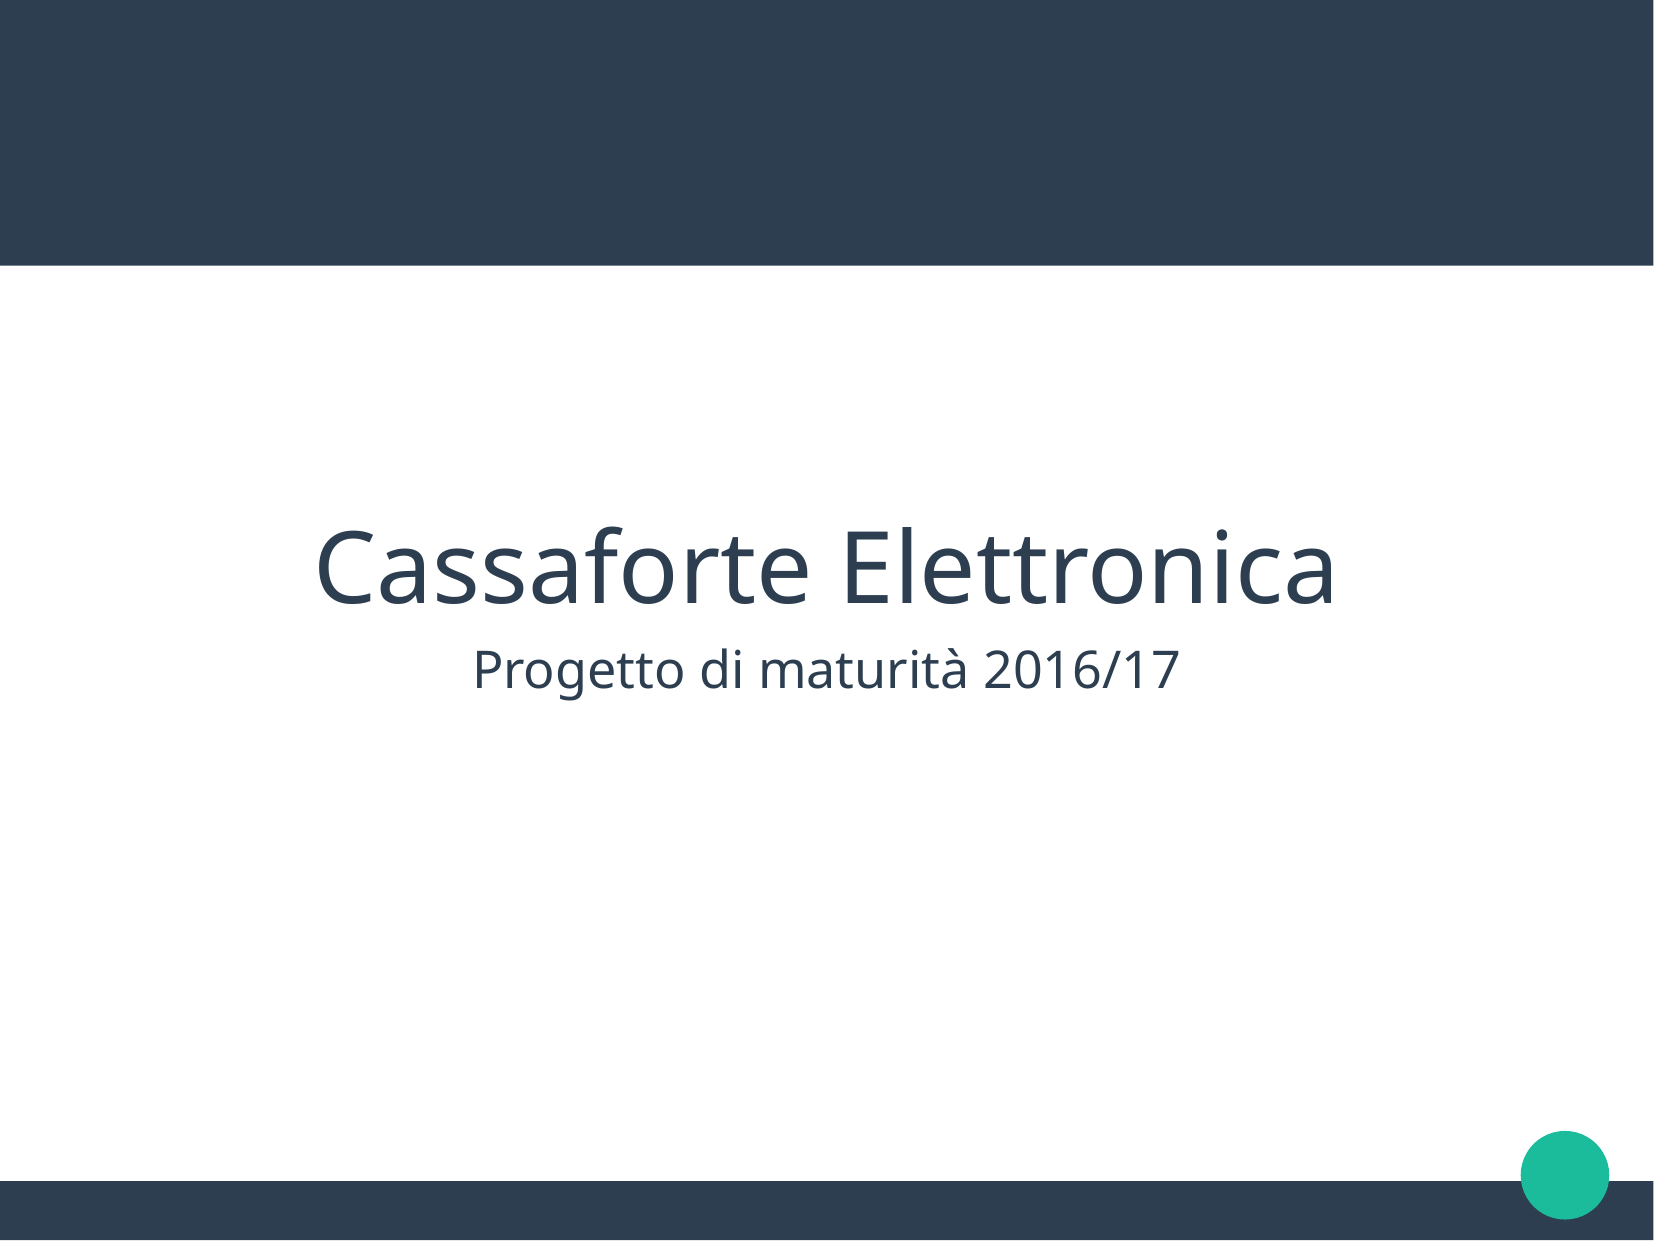

# Cassaforte Elettronica
Progetto di maturità 2016/17